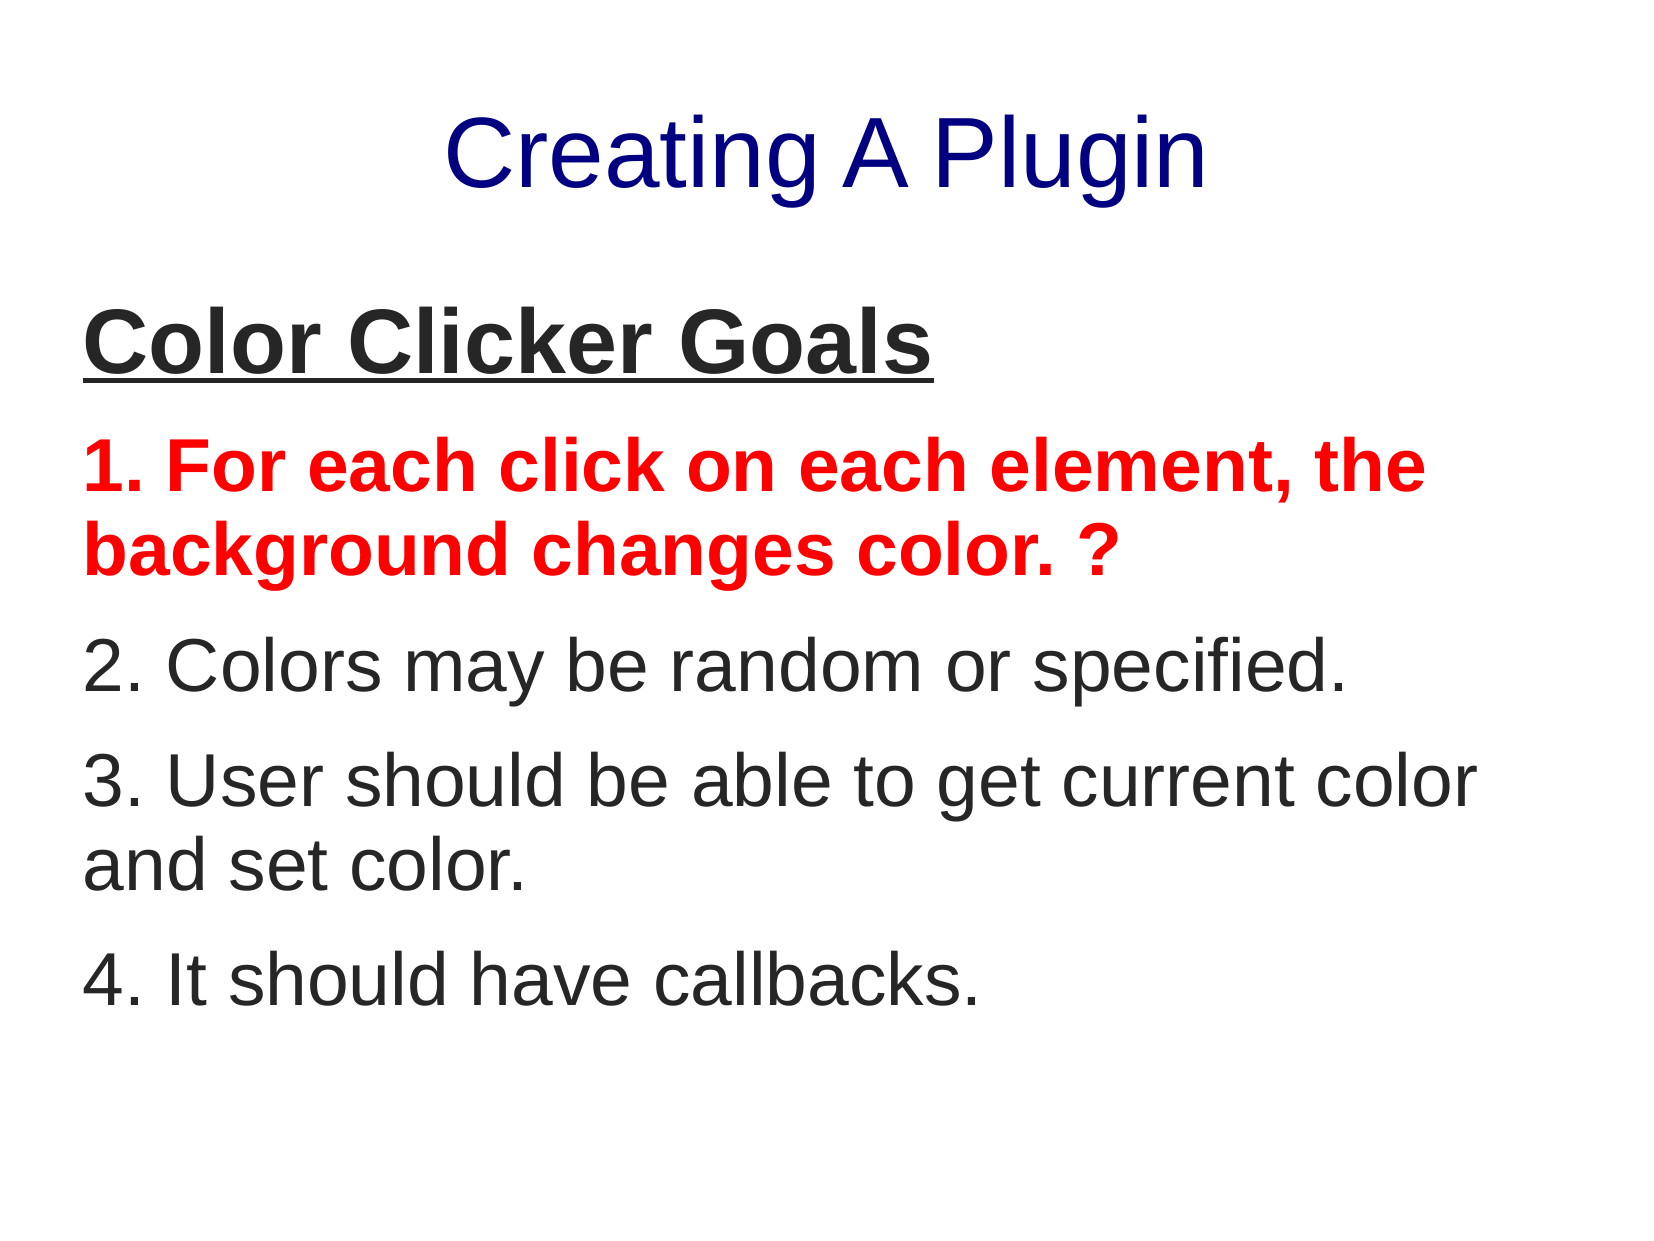

# Creating A Plugin
Color Clicker Goals
1. For each click on each element, the background changes color. ?
2. Colors may be random or specified.
3. User should be able to get current color and set color.
4. It should have callbacks.